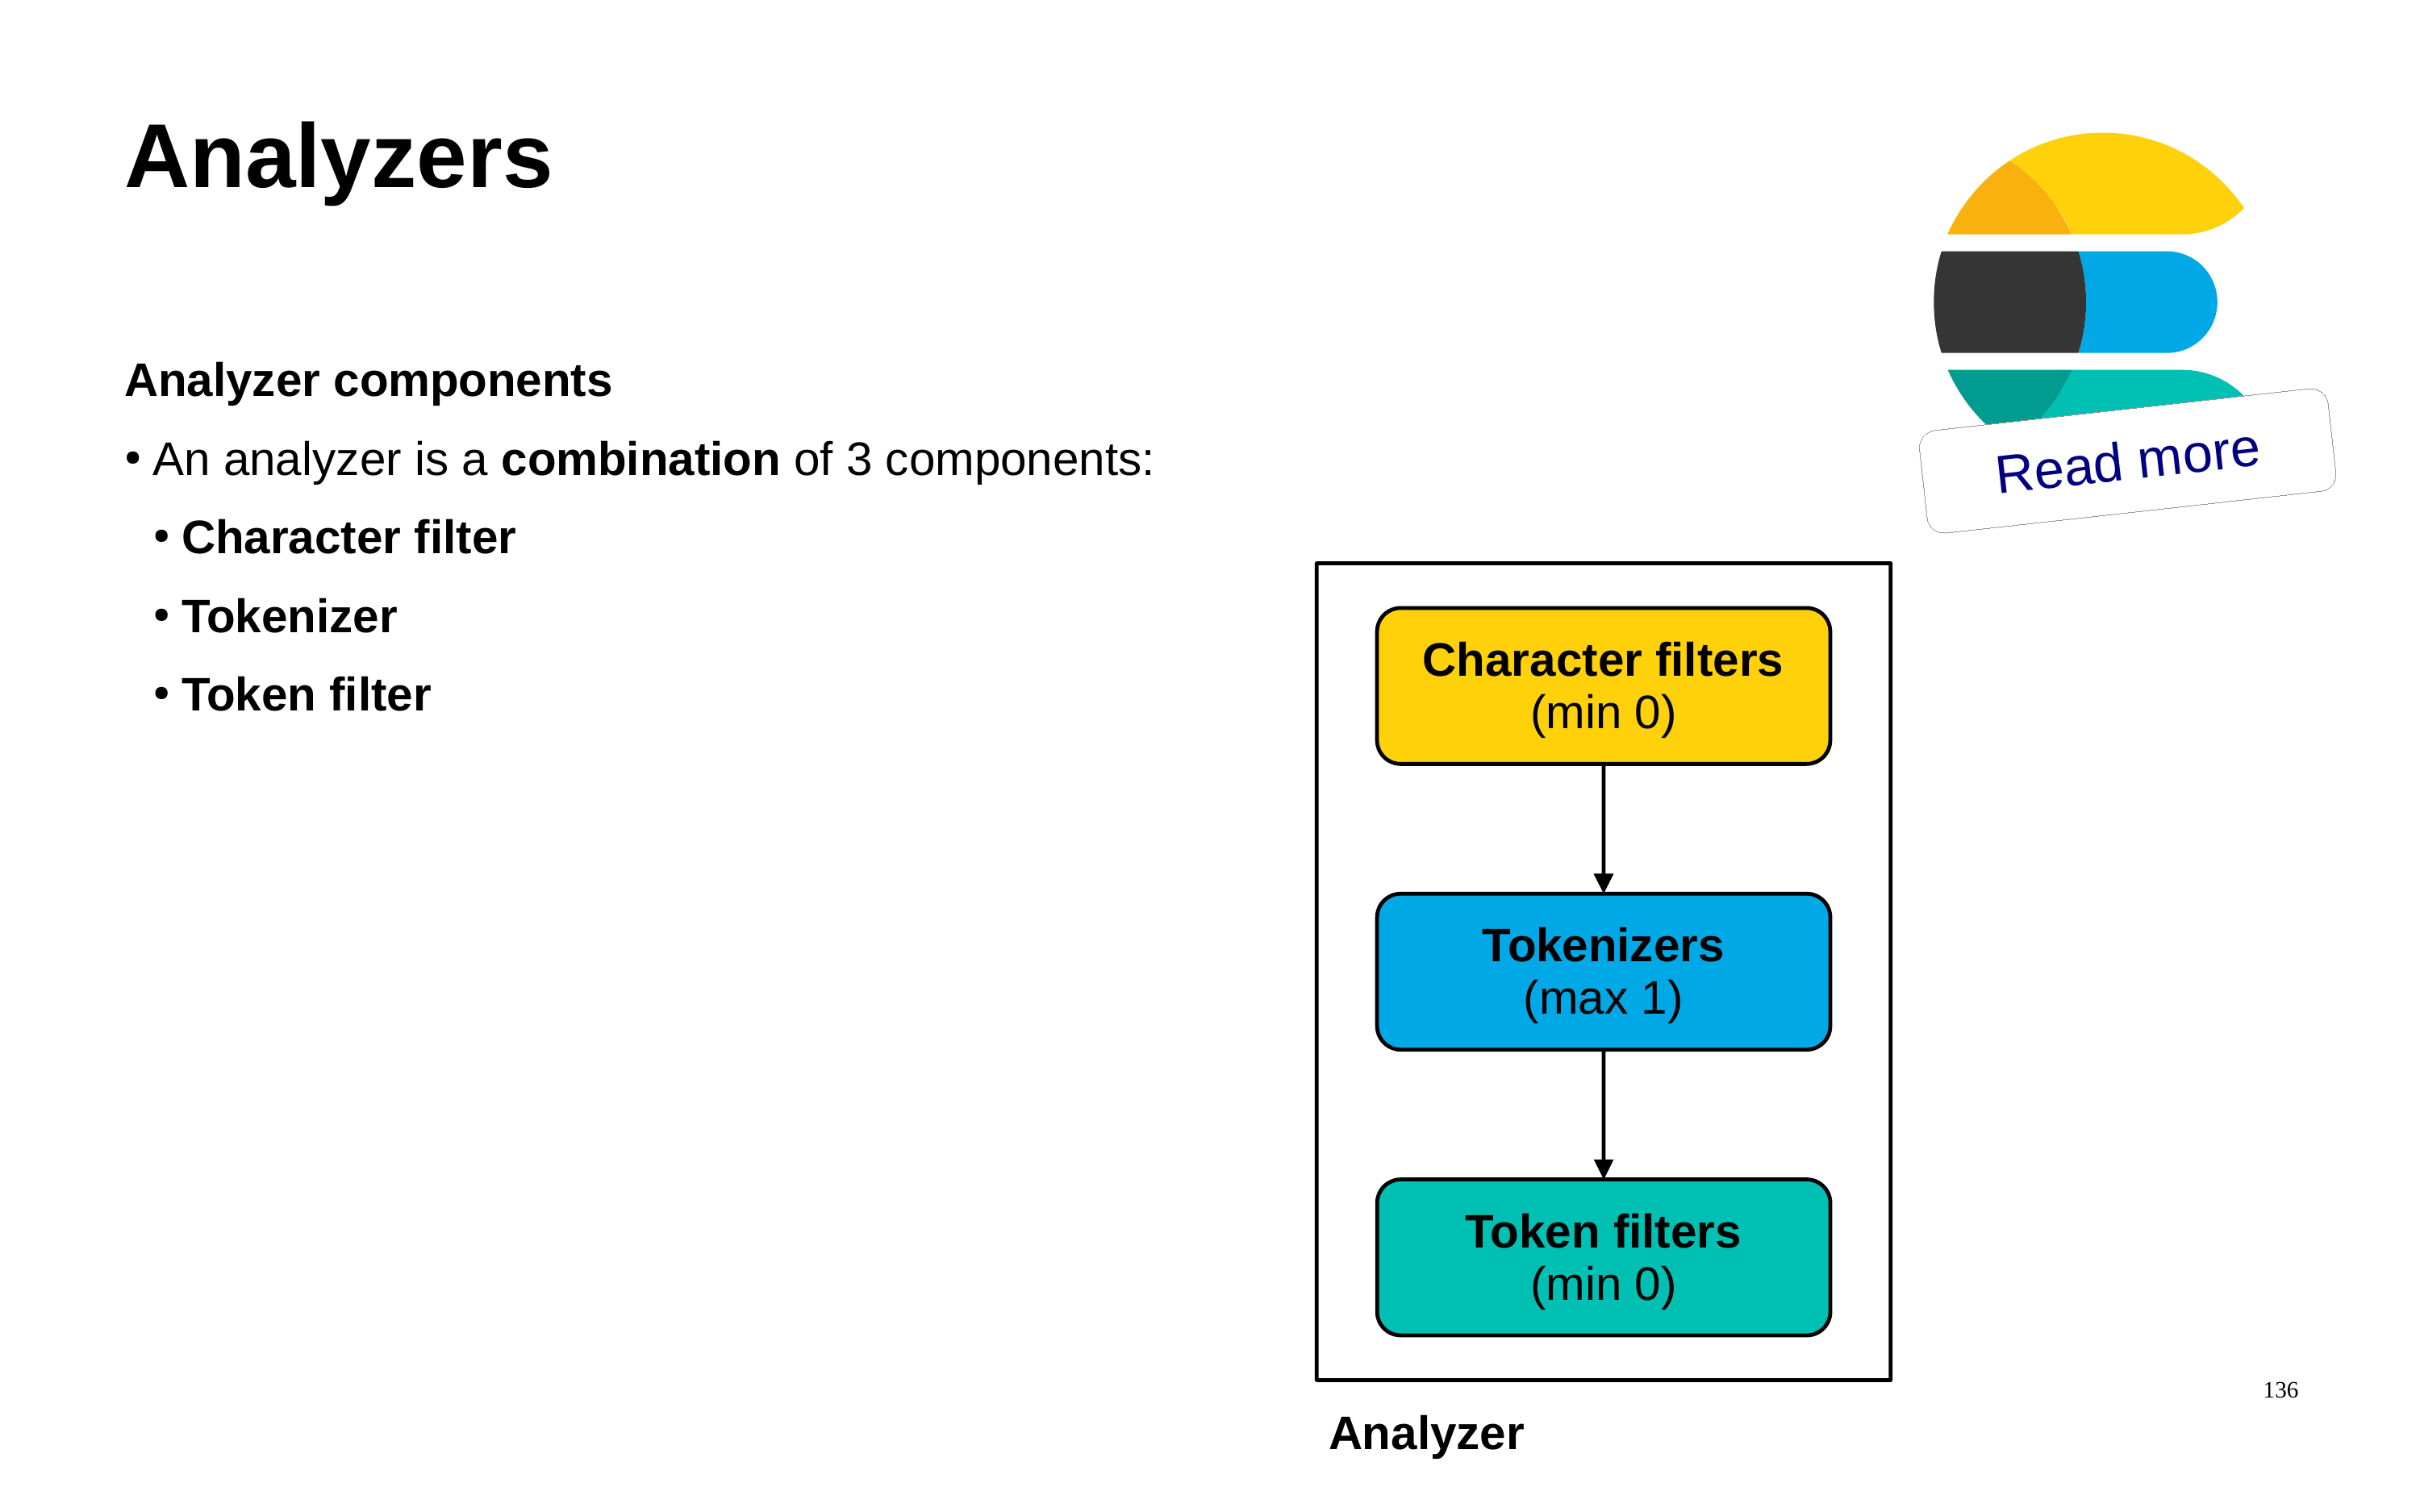

Analyzers
Analyzer components
An analyzer is a combination of 3 components:
Character filter
Tokenizer
Token filter
Read more
Character filters
(min 0)
Tokenizers
(max 1)
Token filters
(min 0)
136
Analyzer